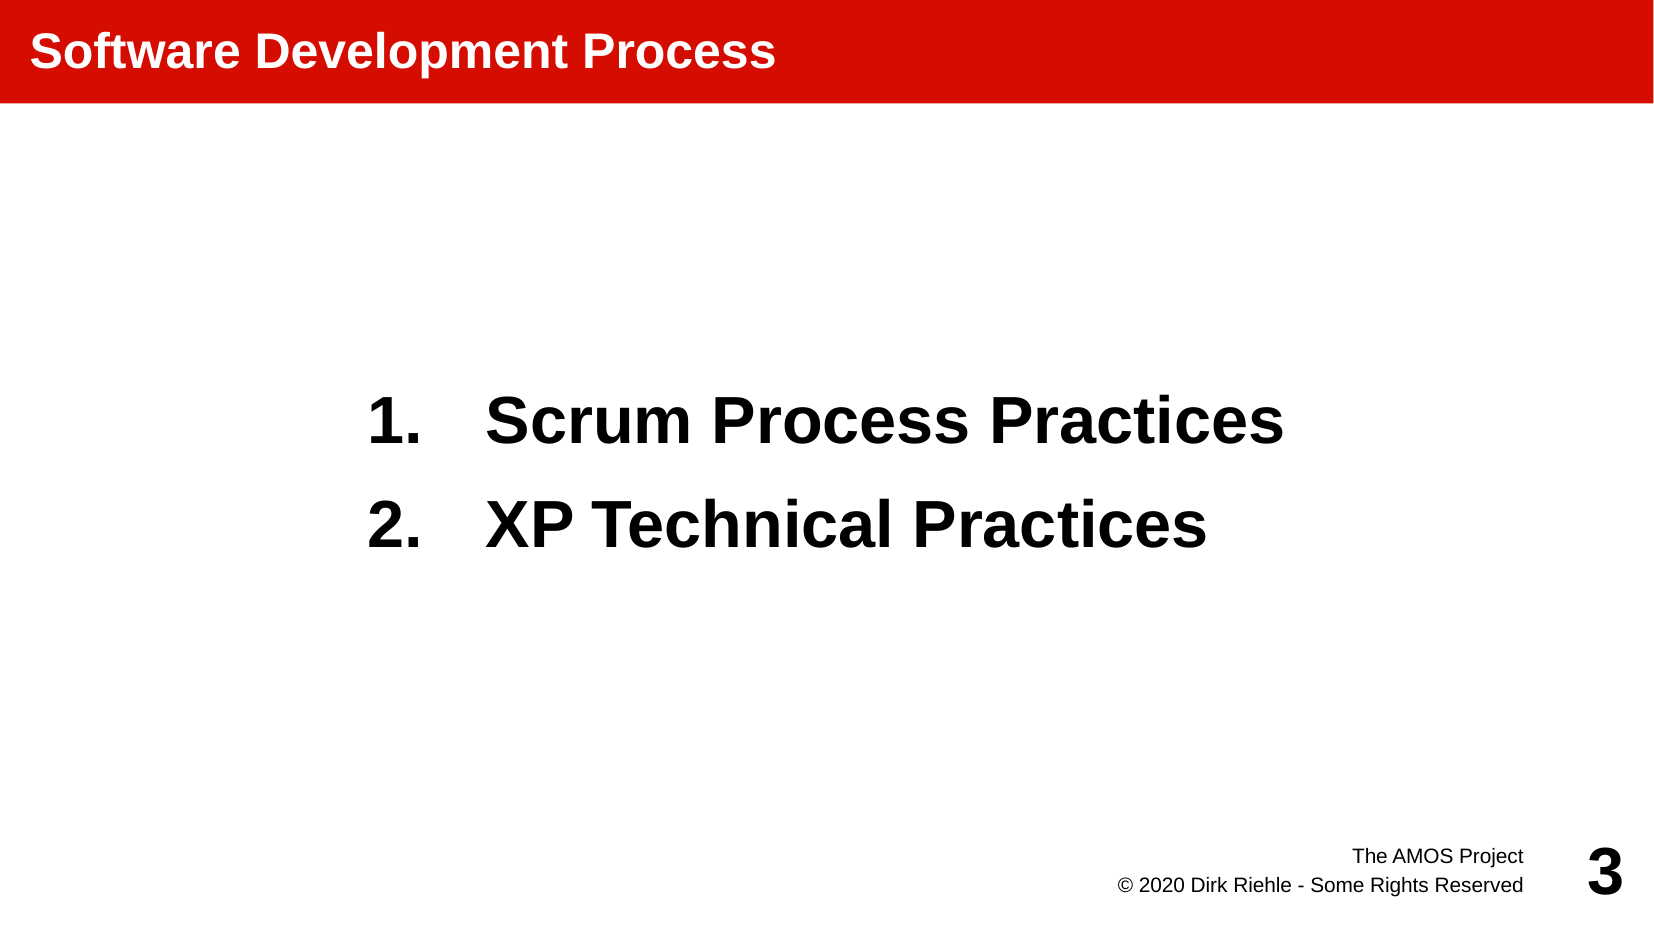

# Software Development Process
Scrum Process Practices
XP Technical Practices
The AMOS Project
3
© 2020 Dirk Riehle - Some Rights Reserved